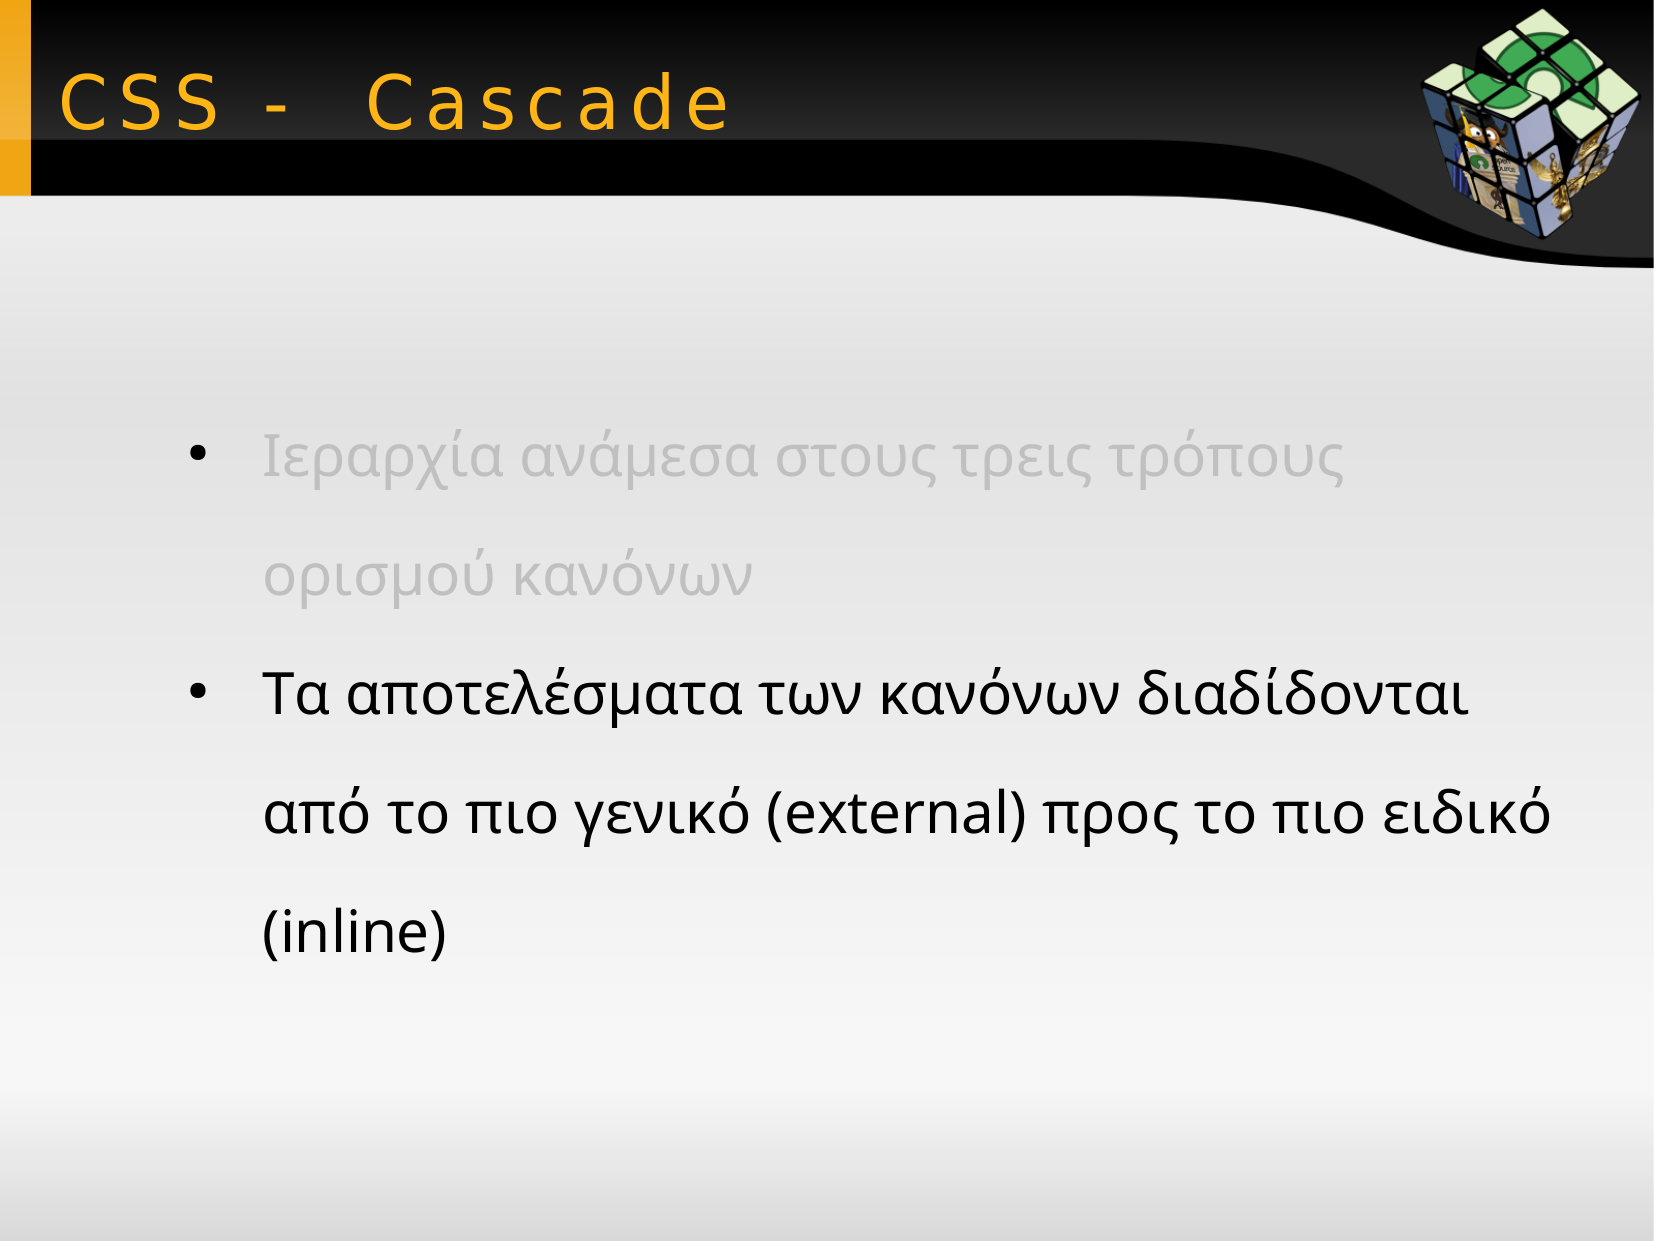

# CSS - Cascade
Ιεραρχία ανάμεσα στους τρεις τρόπους ορισμού κανόνων
Τα αποτελέσματα των κανόνων διαδίδονται από το πιο γενικό (external) προς το πιο ειδικό (inline)